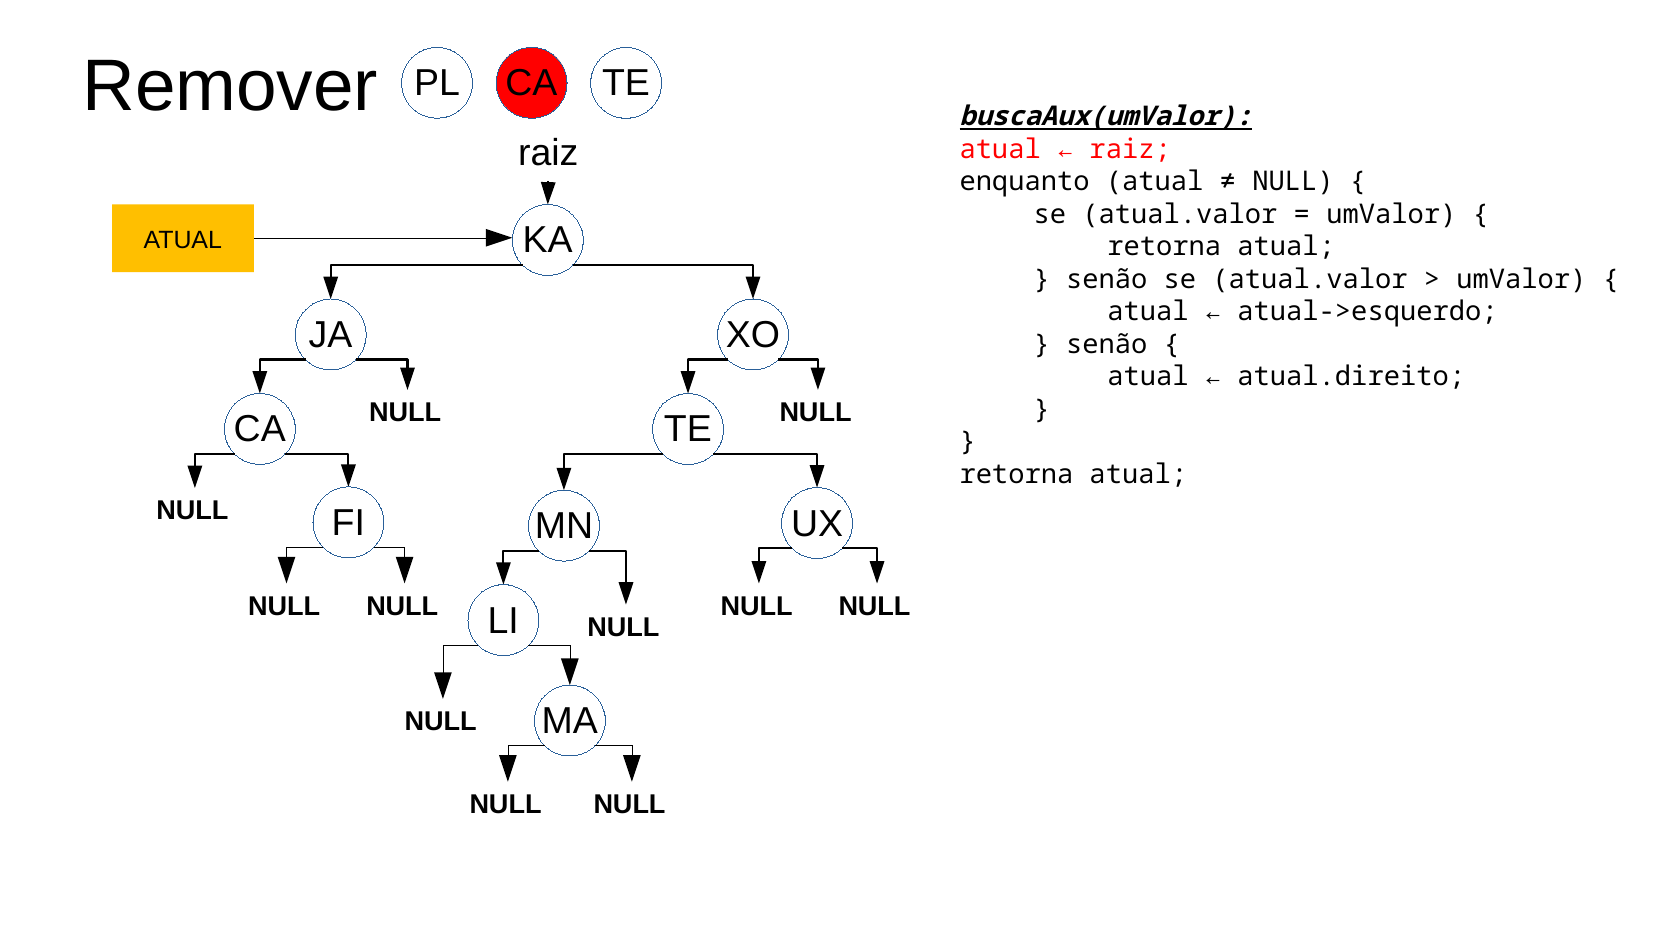

# Remover
PL
CA
TE
buscaAux(umValor):
atual ← raiz;
enquanto (atual ≠ NULL) {
	se (atual.valor = umValor) {
		retorna atual;
	} senão se (atual.valor > umValor) {
		atual ← atual->esquerdo;
	} senão {
		atual ← atual.direito;
	}
}
retorna atual;
raiz
KA
ATUAL
JA
XO
NULL
NULL
CA
TE
FI
UX
NULL
MN
NULL
NULL
NULL
NULL
LI
NULL
MA
NULL
NULL
NULL